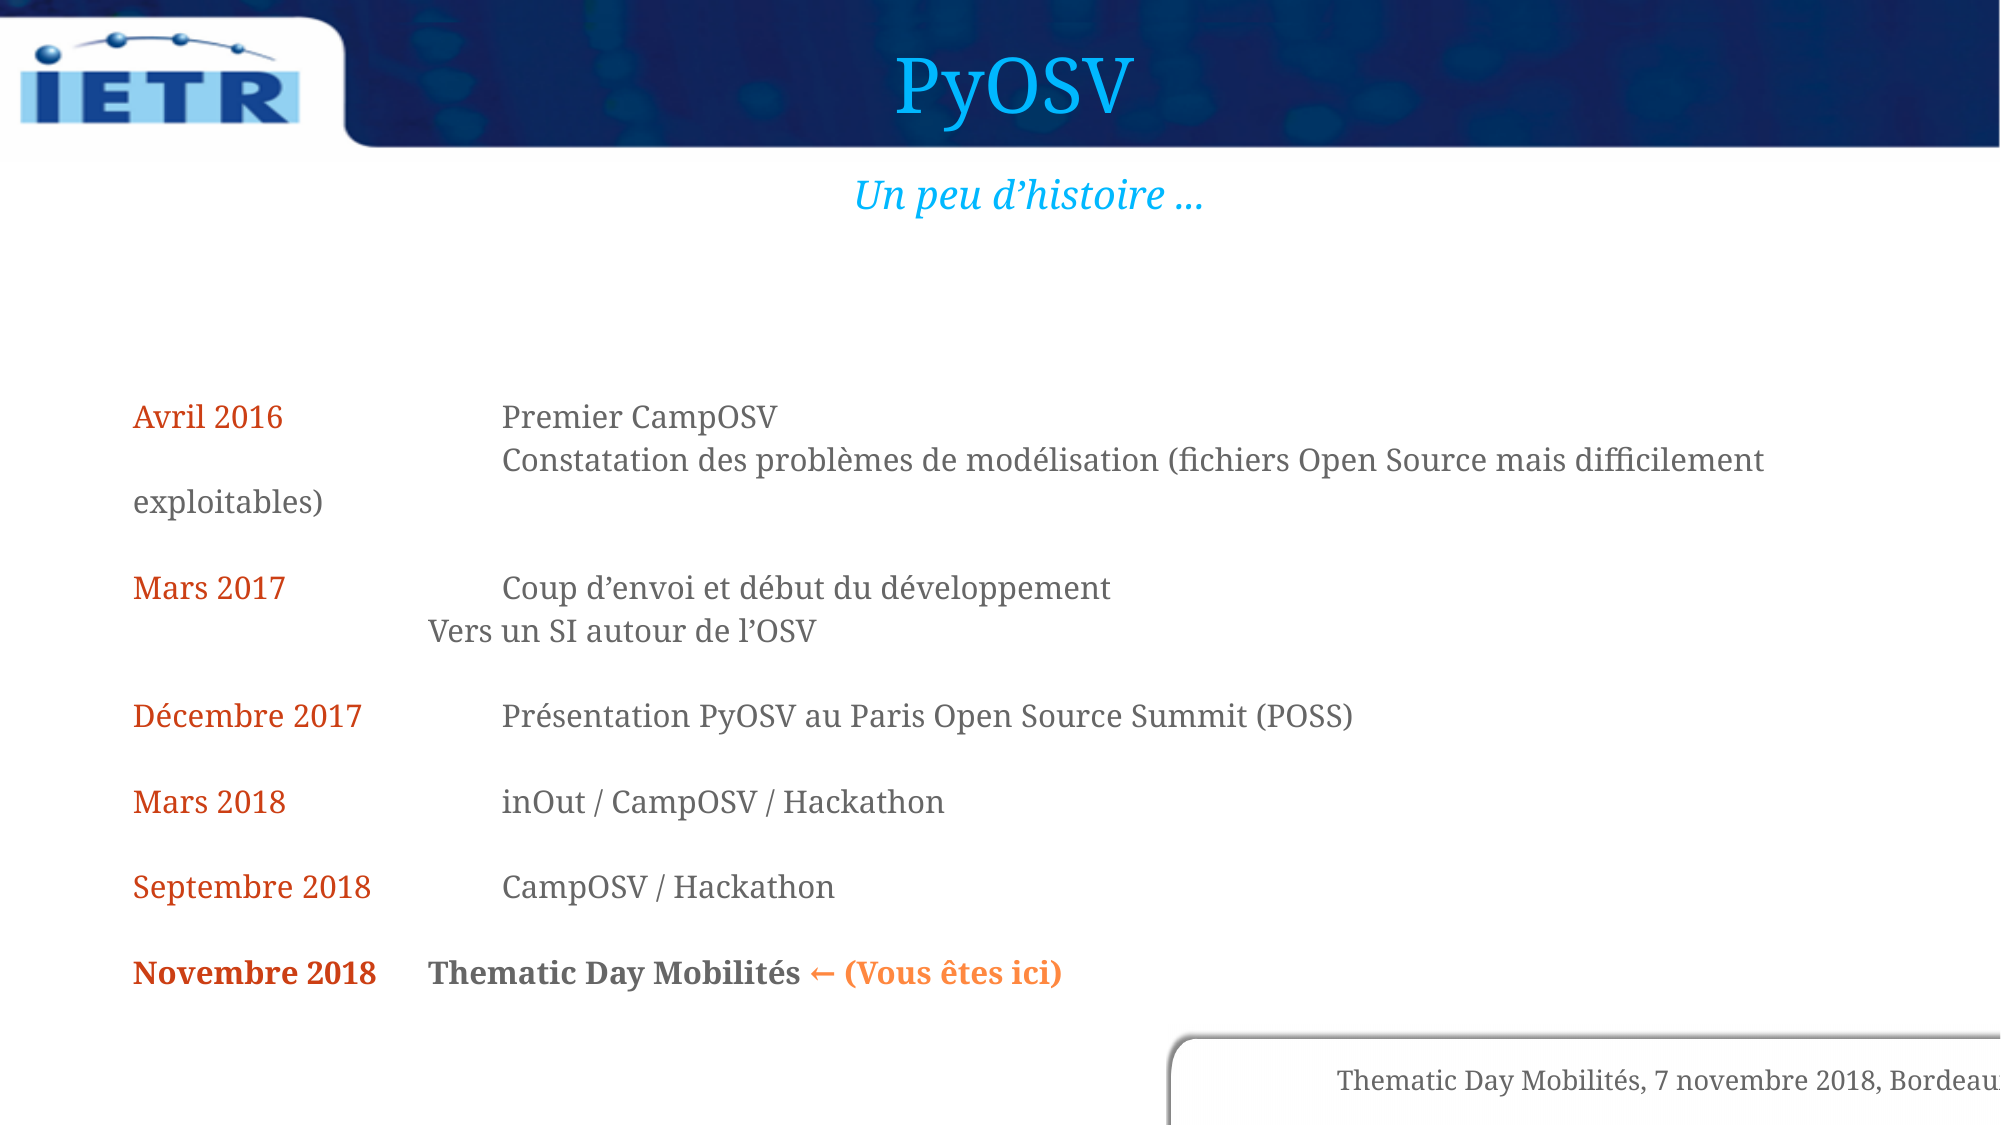

PyOSV
Un peu d’histoire ...
Avril 2016			Premier CampOSV
 			Constatation des problèmes de modélisation (fichiers Open Source mais difficilement exploitables)
Mars 2017			Coup d’envoi et début du développement
 		Vers un SI autour de l’OSV
Décembre 2017		Présentation PyOSV au Paris Open Source Summit (POSS)
Mars 2018			inOut / CampOSV / Hackathon
Septembre 2018		CampOSV / Hackathon
Novembre 2018	Thematic Day Mobilités ← (Vous êtes ici)
Thematic Day Mobilités, 7 novembre 2018, Bordeaux